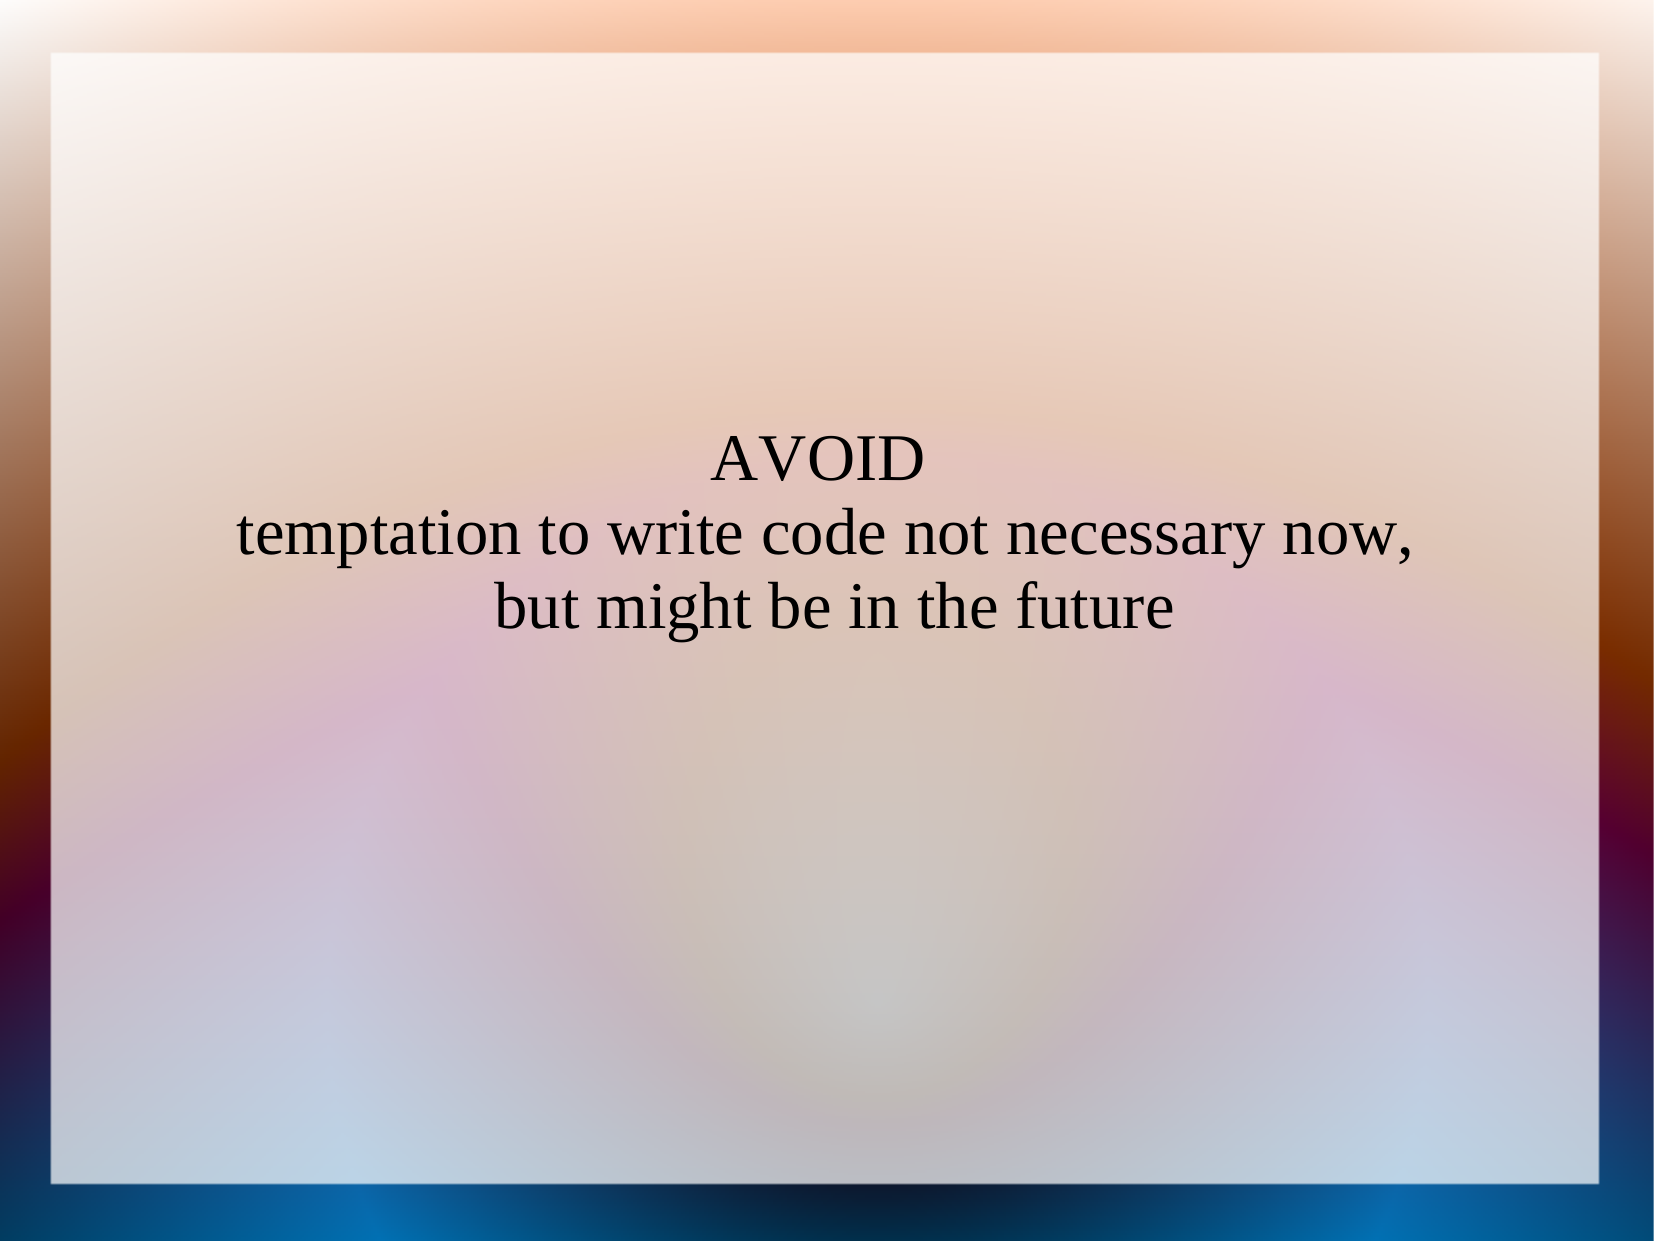

# AVOID
temptation to write code not necessary now,
 but might be in the future